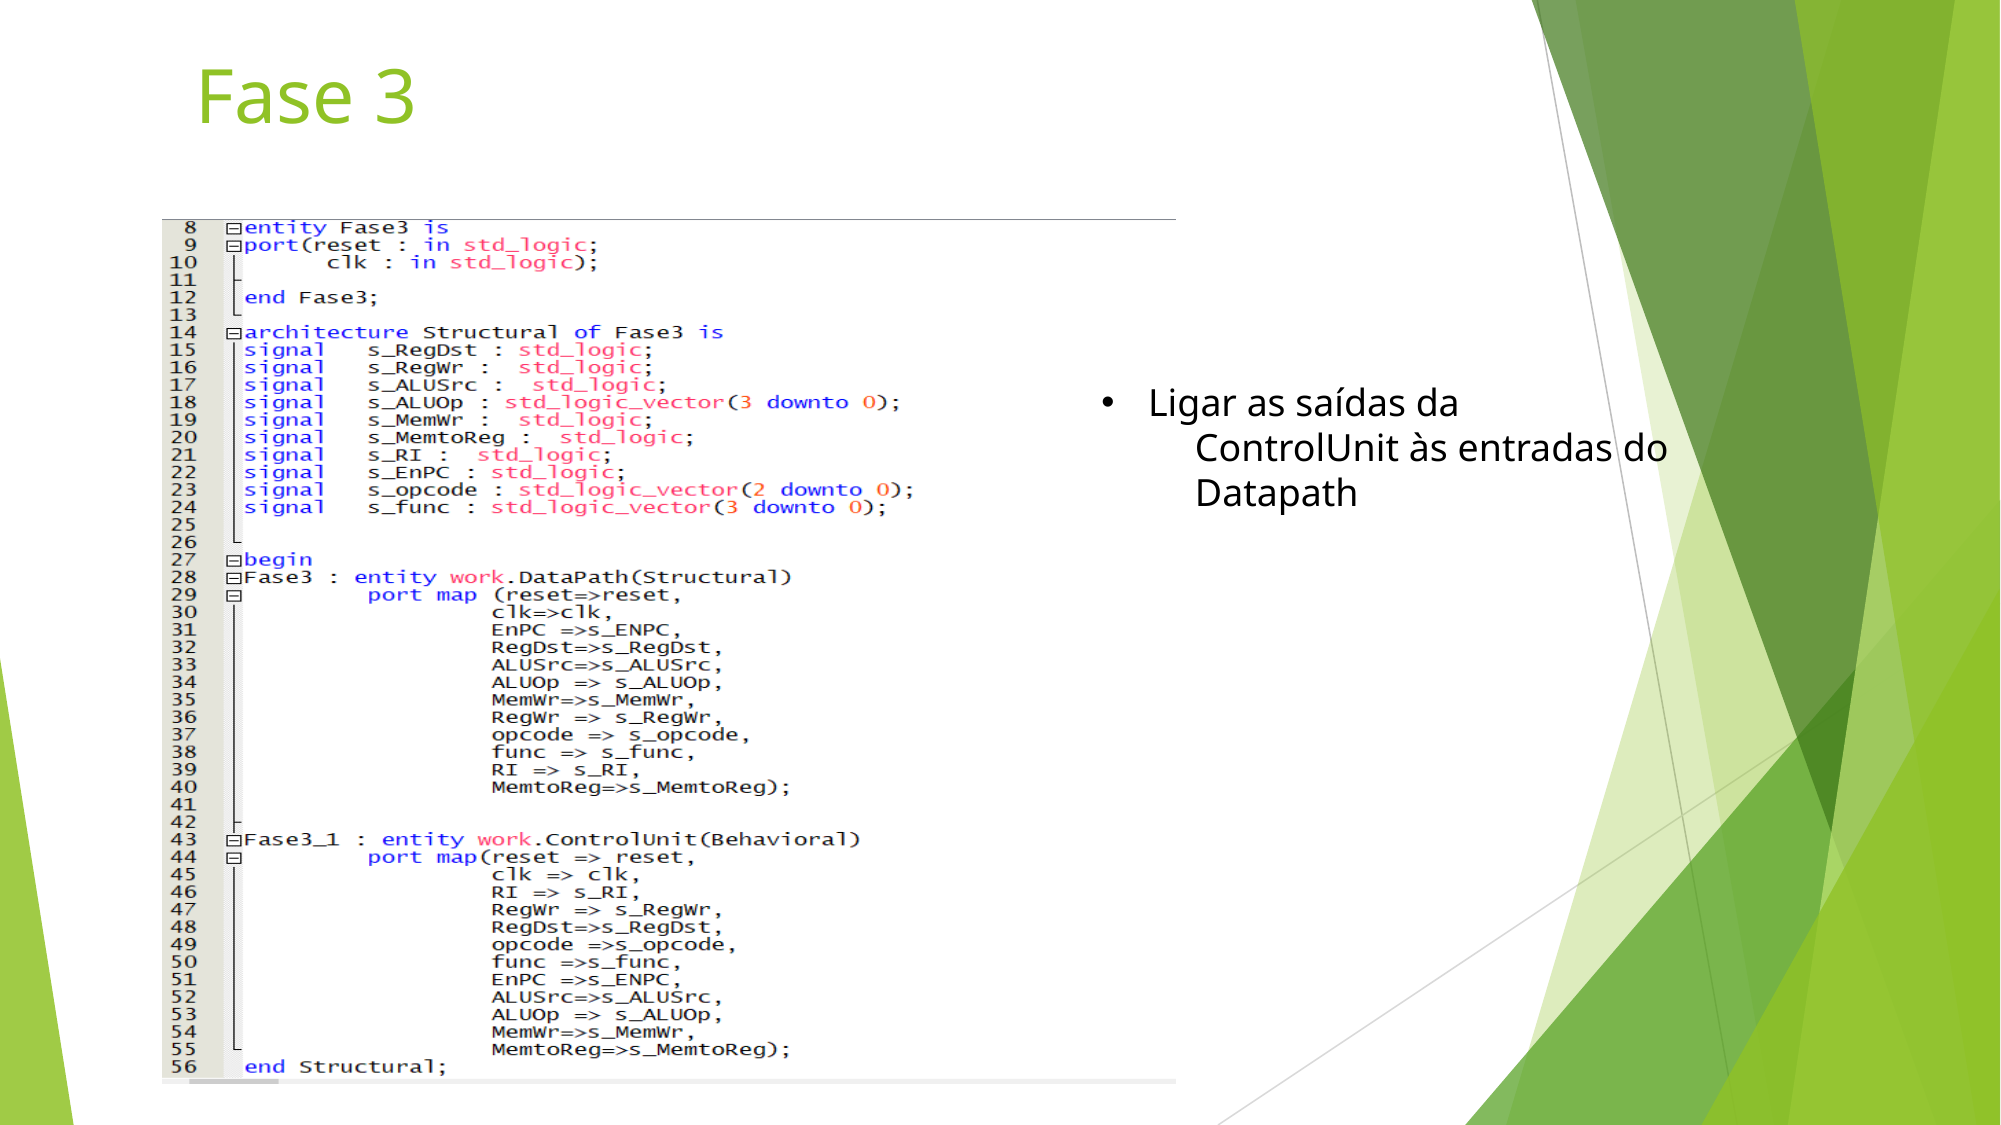

# Fase 3
Ligar as saídas da ControlUnit às entradas do Datapath